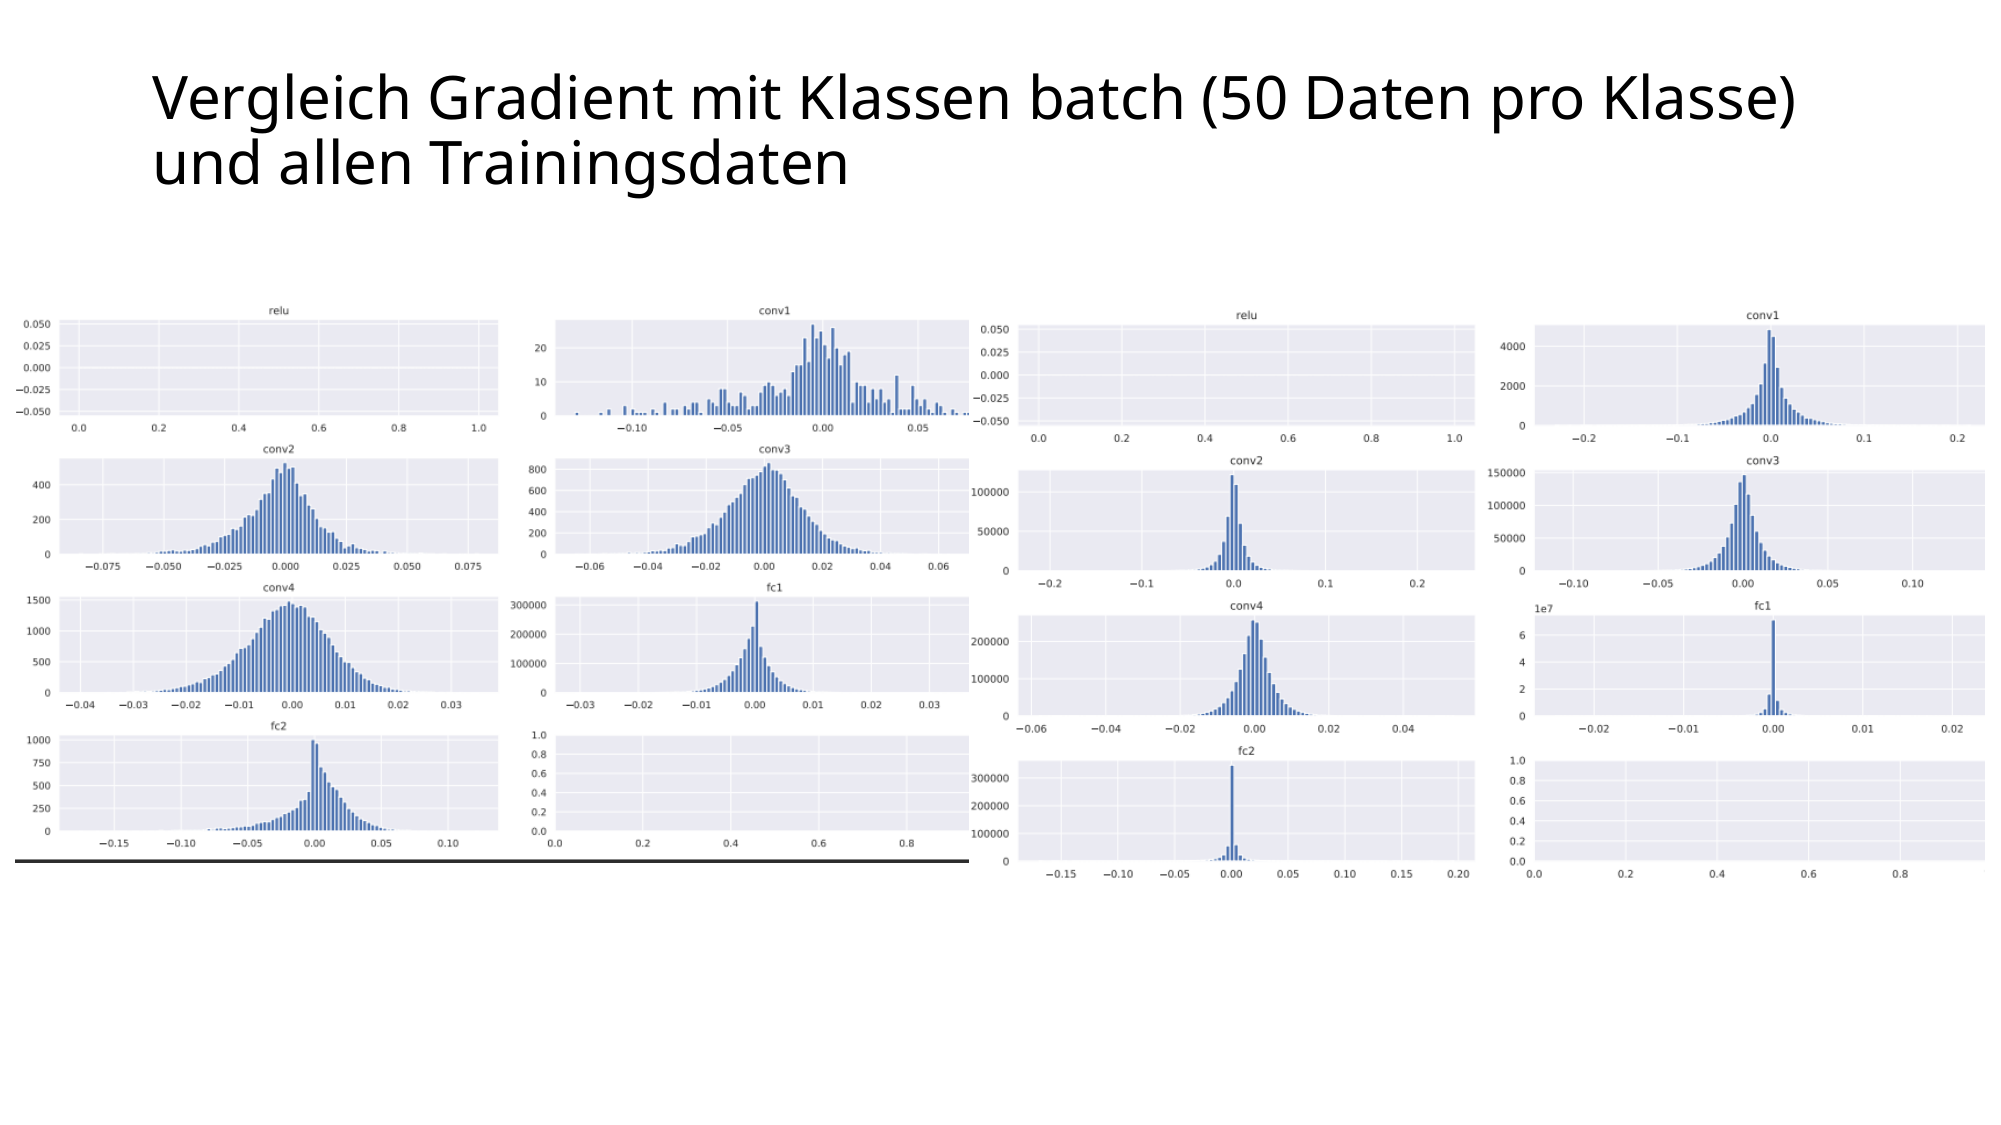

# Vergleich Gradient mit Klassen batch (50 Daten pro Klasse) und allen Trainingsdaten